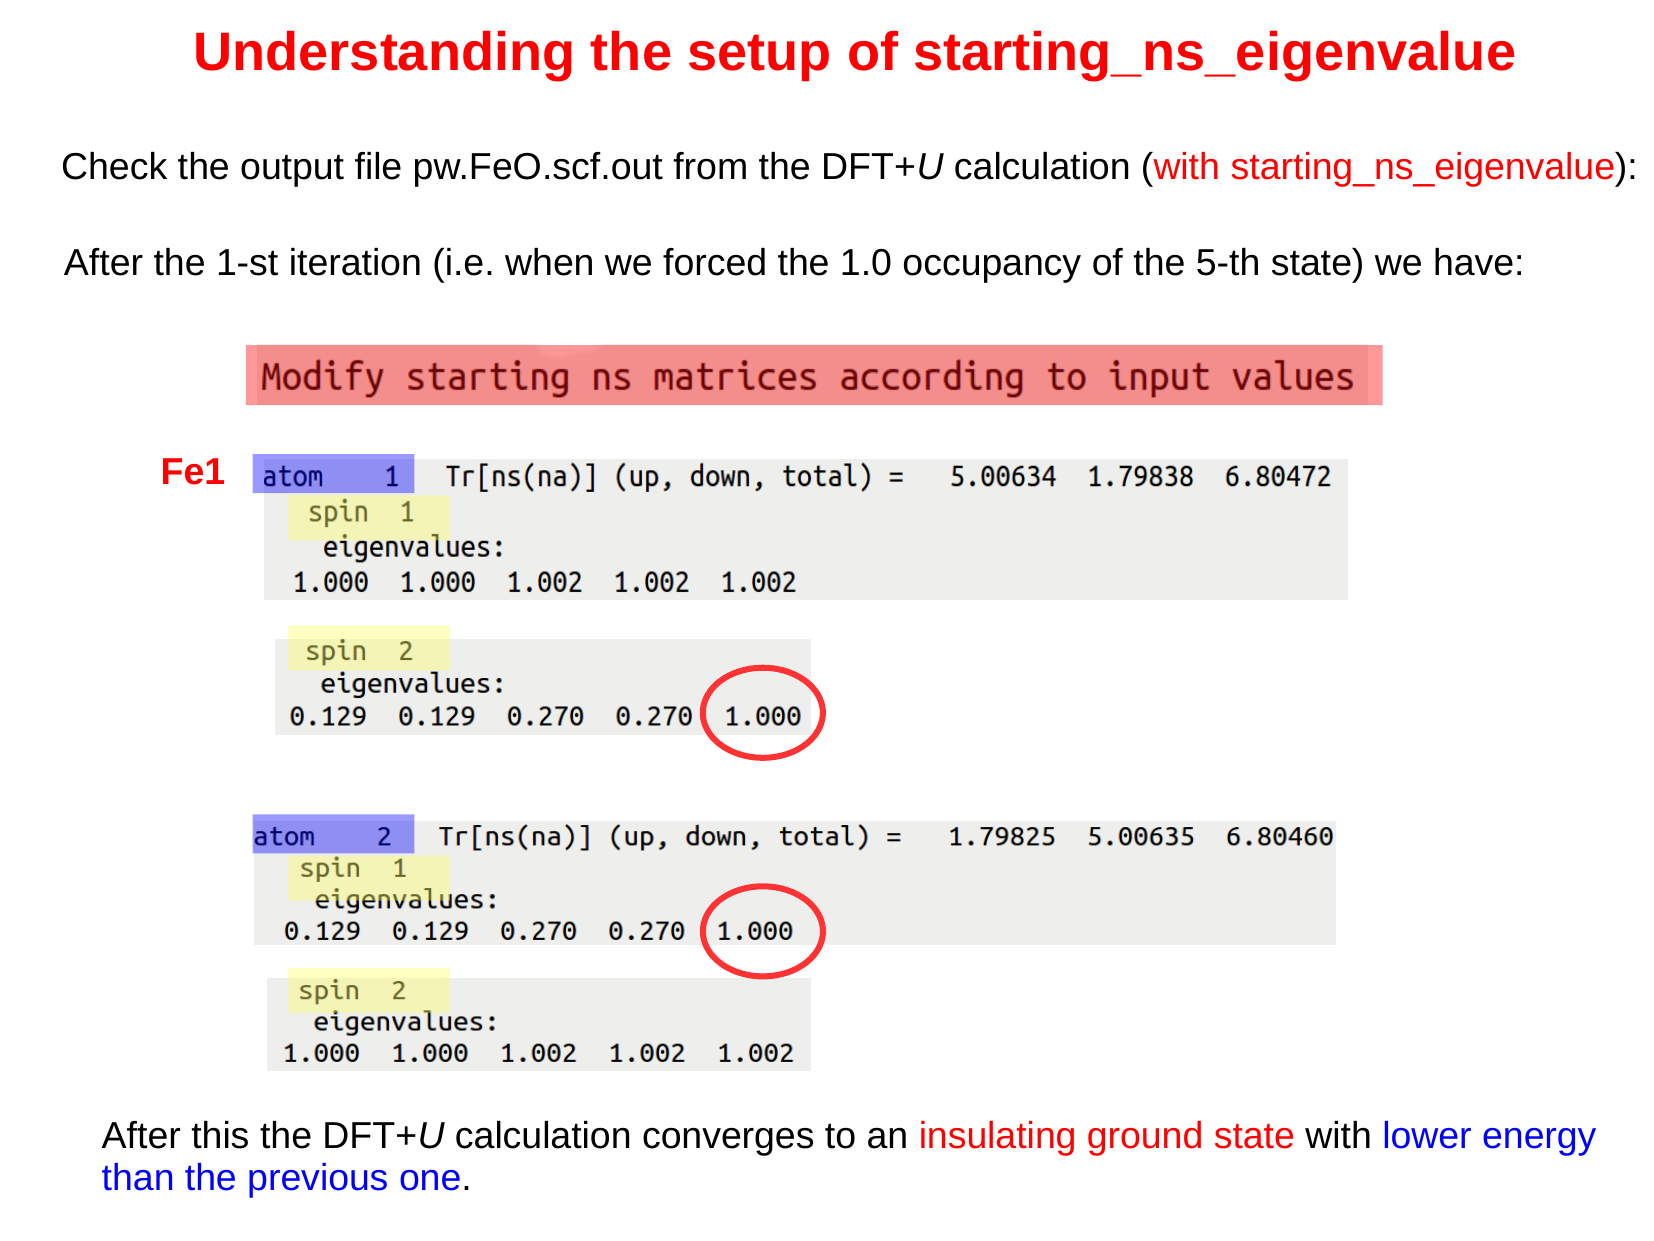

# Understanding the setup of starting_ns_eigenvalue
Check the output file pw.FeO.scf.out from the DFT+U calculation (with starting_ns_eigenvalue):
After the 1-st iteration (i.e. when we forced the 1.0 occupancy of the 5-th state) we have:
Fe1
After this the DFT+U calculation converges to an insulating ground state with lower energy
than the previous one.